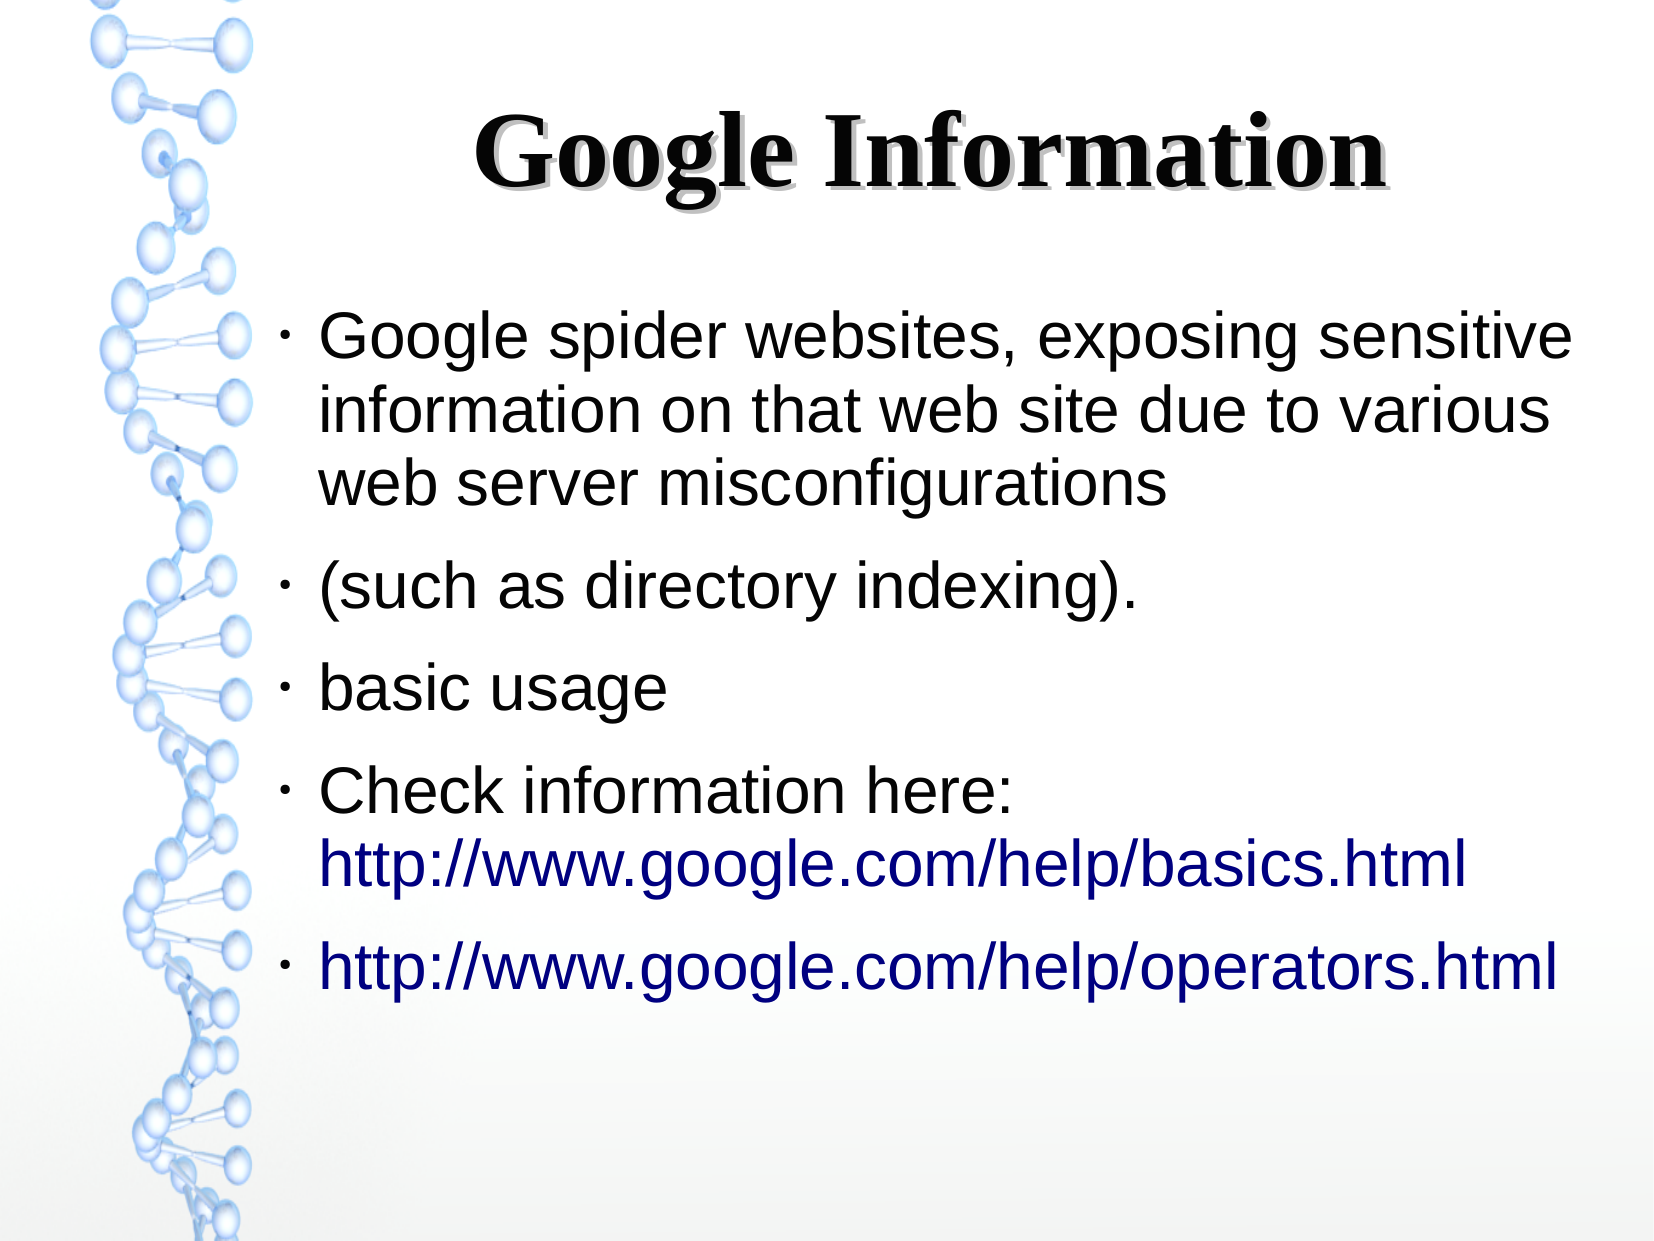

# Google Information
Google spider websites, exposing sensitive information on that web site due to various web server misconfigurations
(such as directory indexing).
basic usage
Check information here: http://www.google.com/help/basics.html
http://www.google.com/help/operators.html